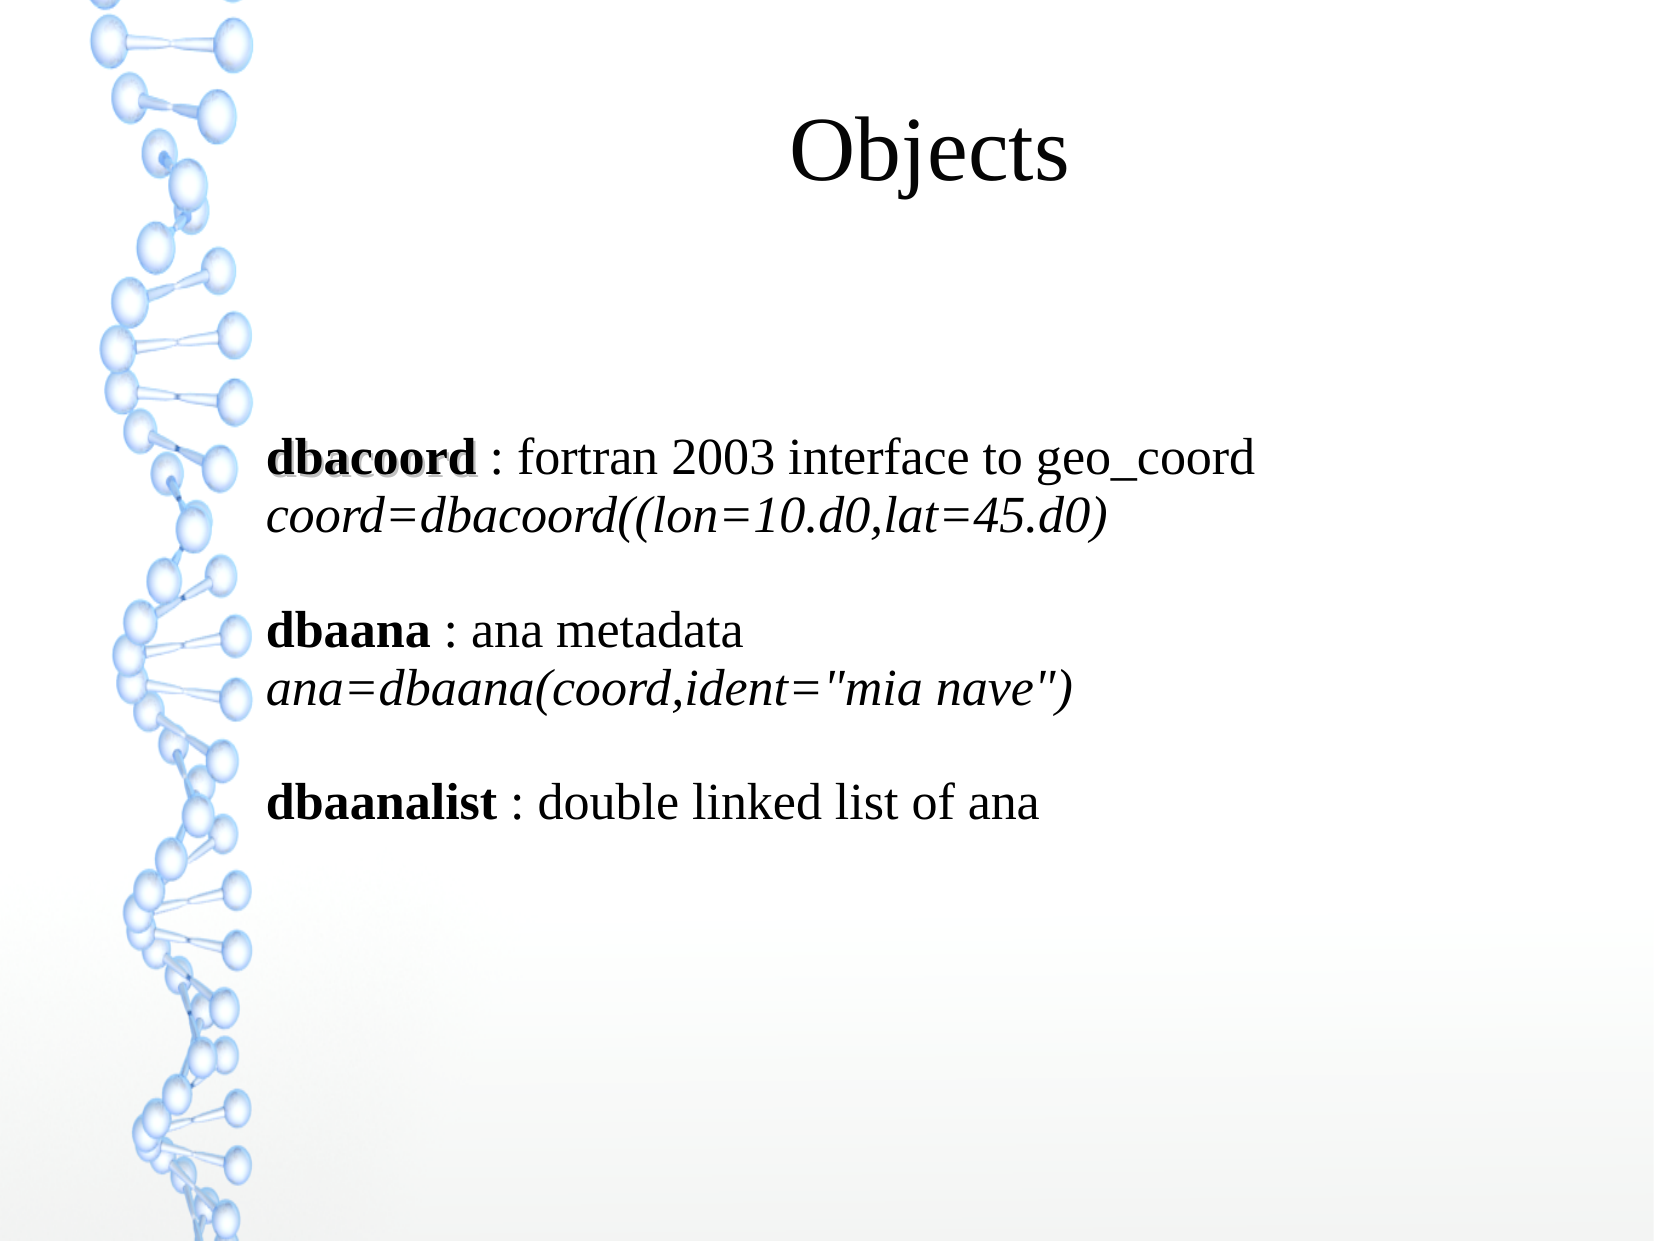

# Objects
dbacoord : fortran 2003 interface to geo_coord
coord=dbacoord((lon=10.d0,lat=45.d0)
dbaana : ana metadata
ana=dbaana(coord,ident="mia nave")
dbaanalist : double linked list of ana